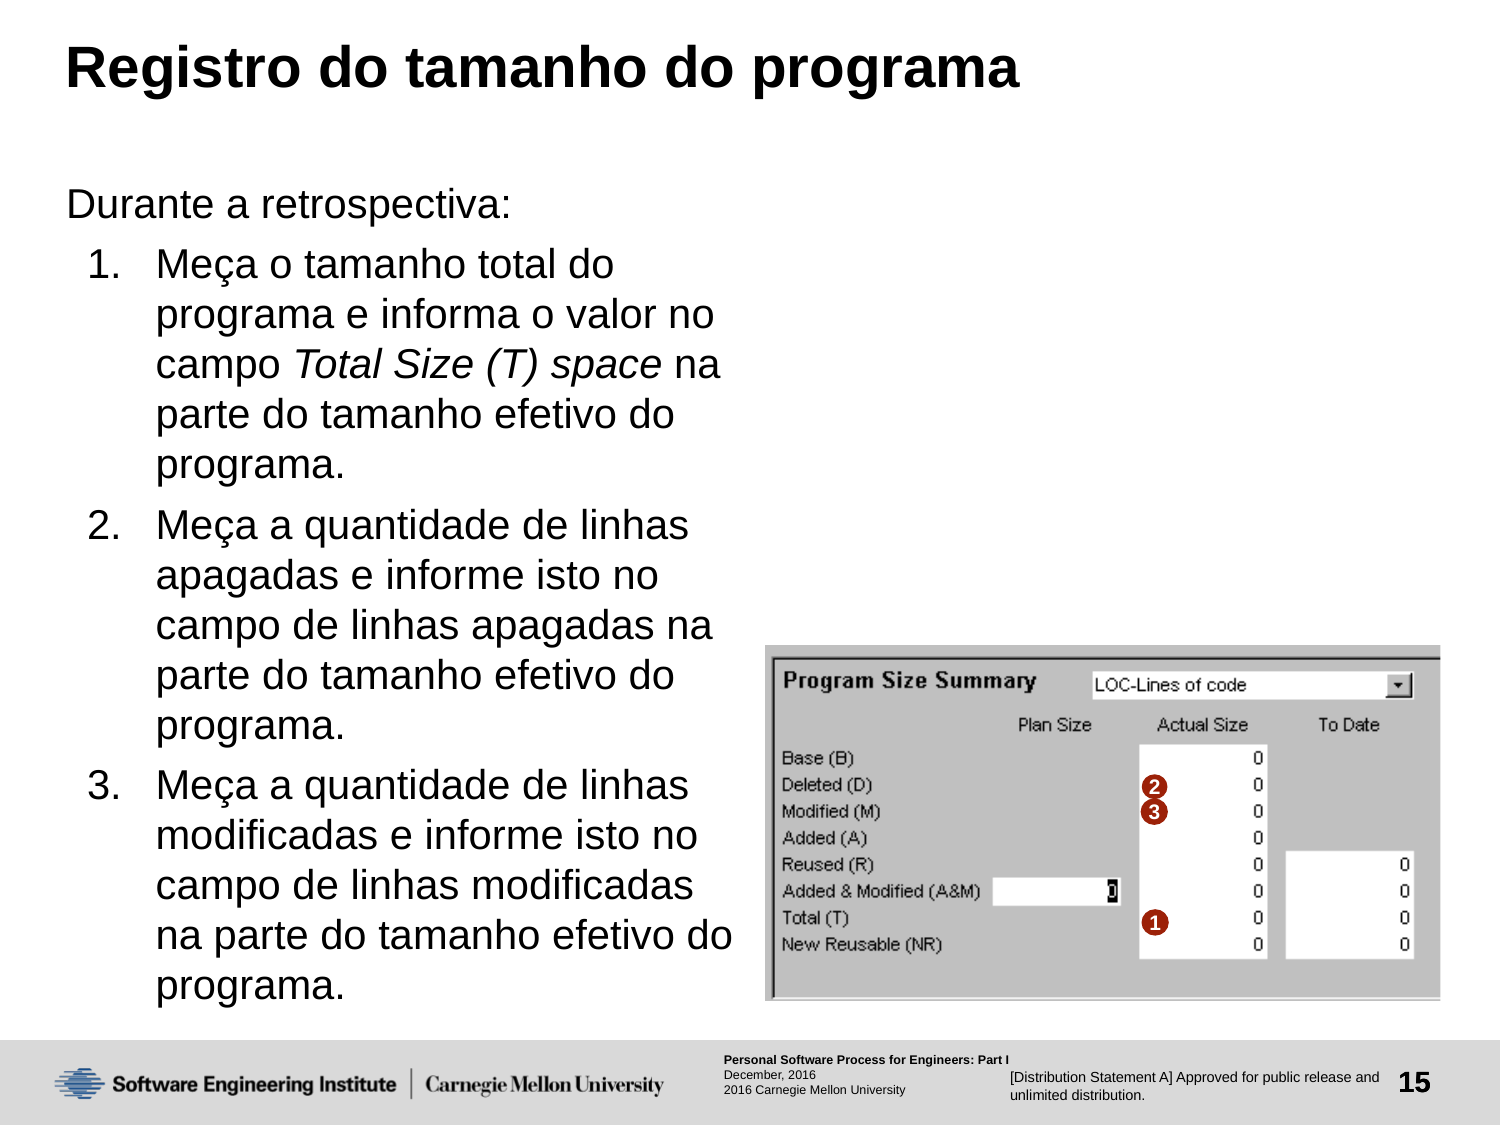

# Registro do tamanho do programa
Durante a retrospectiva:
Meça o tamanho total do programa e informa o valor no campo Total Size (T) space na parte do tamanho efetivo do programa.
Meça a quantidade de linhas apagadas e informe isto no campo de linhas apagadas na parte do tamanho efetivo do programa.
Meça a quantidade de linhas modificadas e informe isto no campo de linhas modificadas na parte do tamanho efetivo do programa.